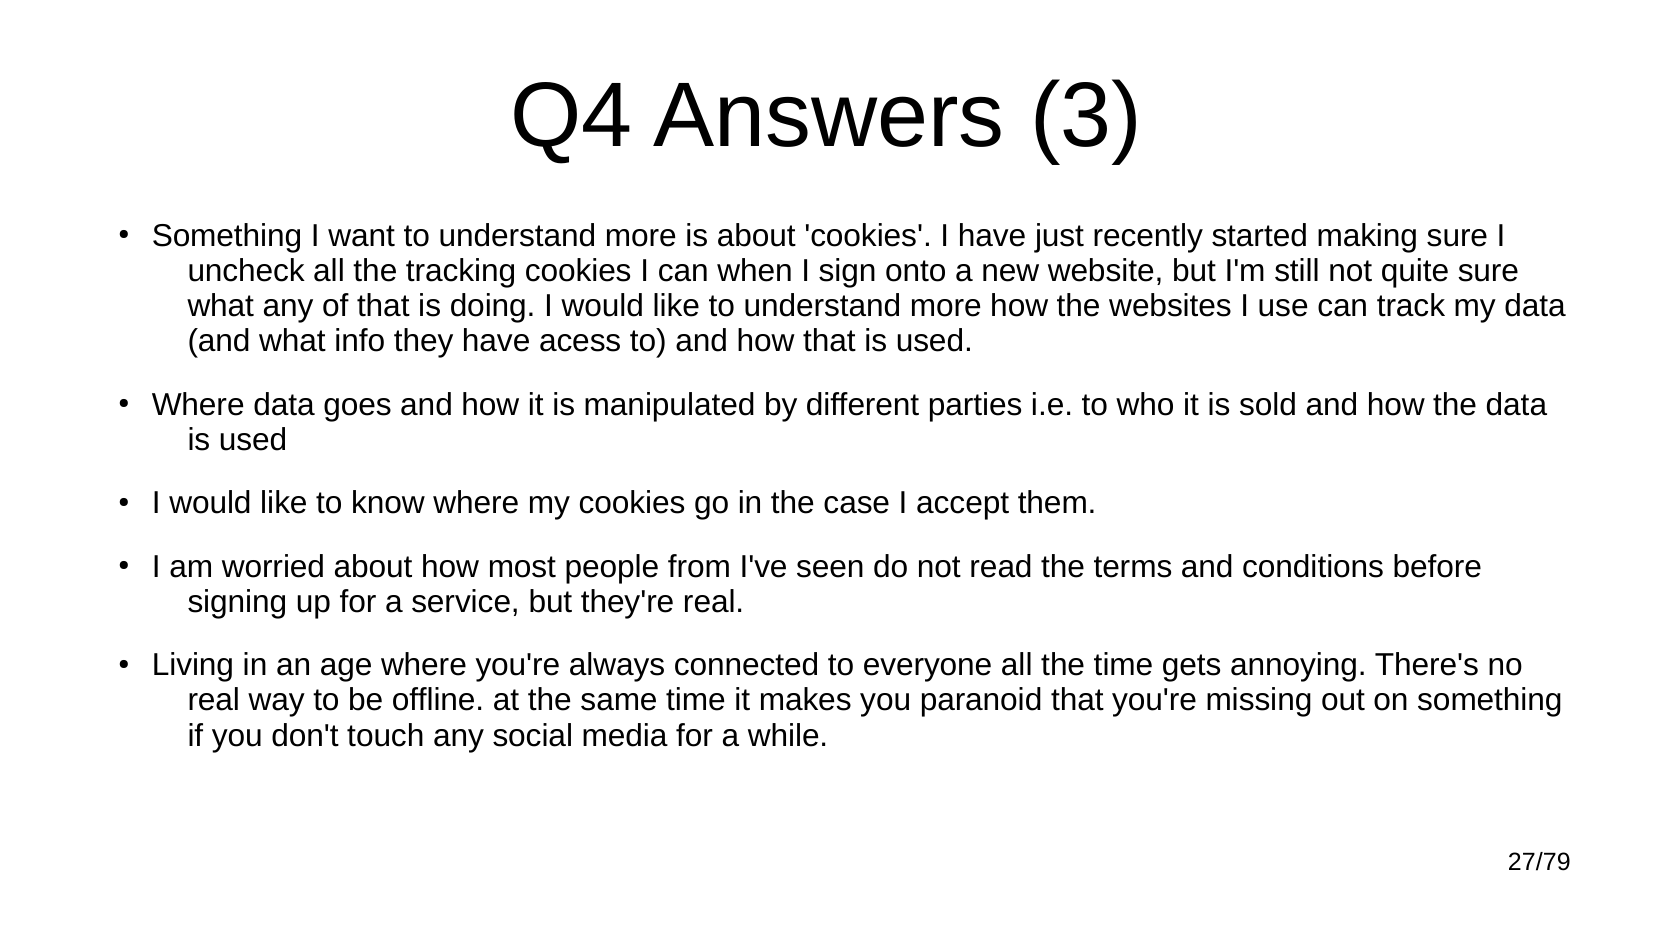

# Q4 Answers (3)
Something I want to understand more is about 'cookies'. I have just recently started making sure I uncheck all the tracking cookies I can when I sign onto a new website, but I'm still not quite sure what any of that is doing. I would like to understand more how the websites I use can track my data (and what info they have acess to) and how that is used.
Where data goes and how it is manipulated by different parties i.e. to who it is sold and how the data is used
I would like to know where my cookies go in the case I accept them.
I am worried about how most people from I've seen do not read the terms and conditions before signing up for a service, but they're real.
Living in an age where you're always connected to everyone all the time gets annoying. There's no real way to be offline. at the same time it makes you paranoid that you're missing out on something if you don't touch any social media for a while.
27